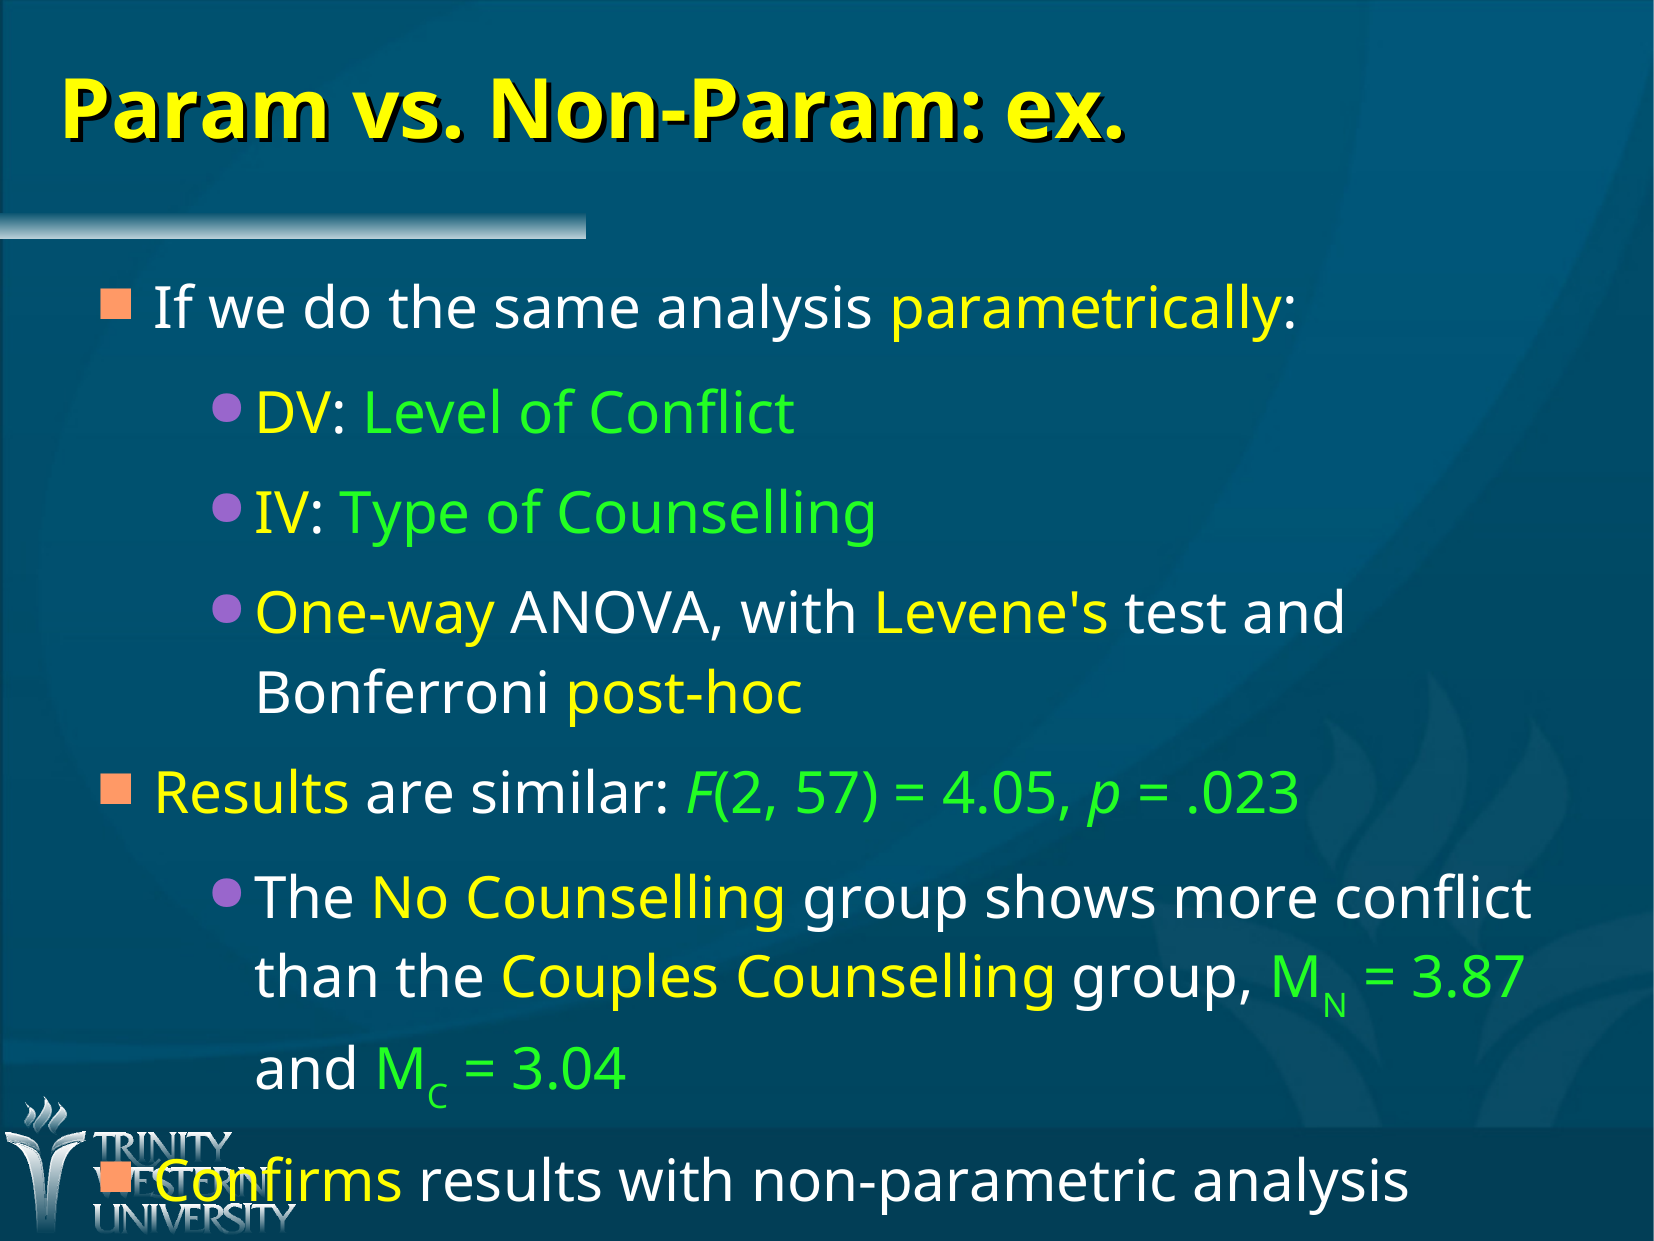

# Param vs. Non-Param: ex.
If we do the same analysis parametrically:
DV: Level of Conflict
IV: Type of Counselling
One-way ANOVA, with Levene's test and Bonferroni post-hoc
Results are similar: F(2, 57) = 4.05, p = .023
The No Counselling group shows more conflict than the Couples Counselling group, MN = 3.87 and MC = 3.04
Confirms results with non-parametric analysis